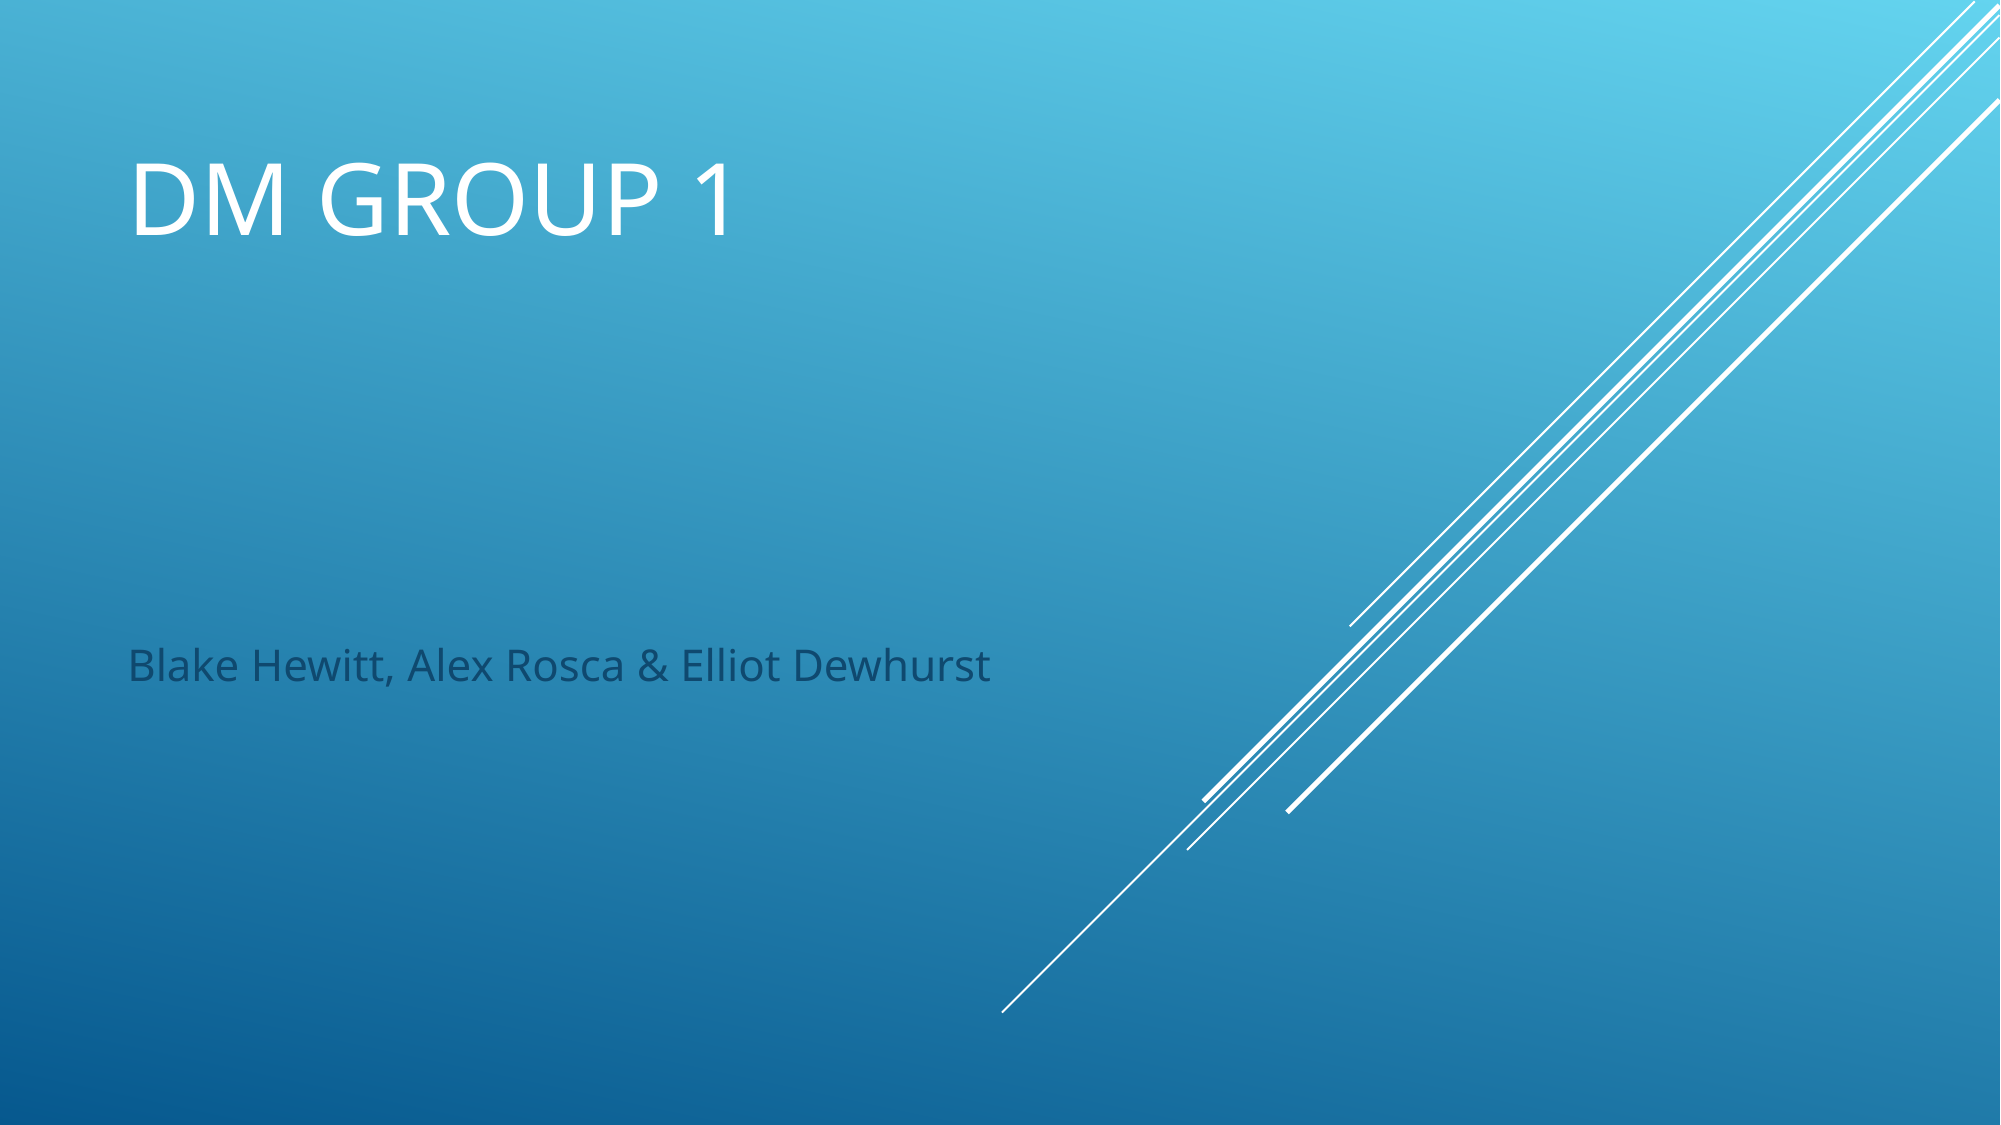

# Dm group 1
Blake Hewitt, Alex Rosca & Elliot Dewhurst